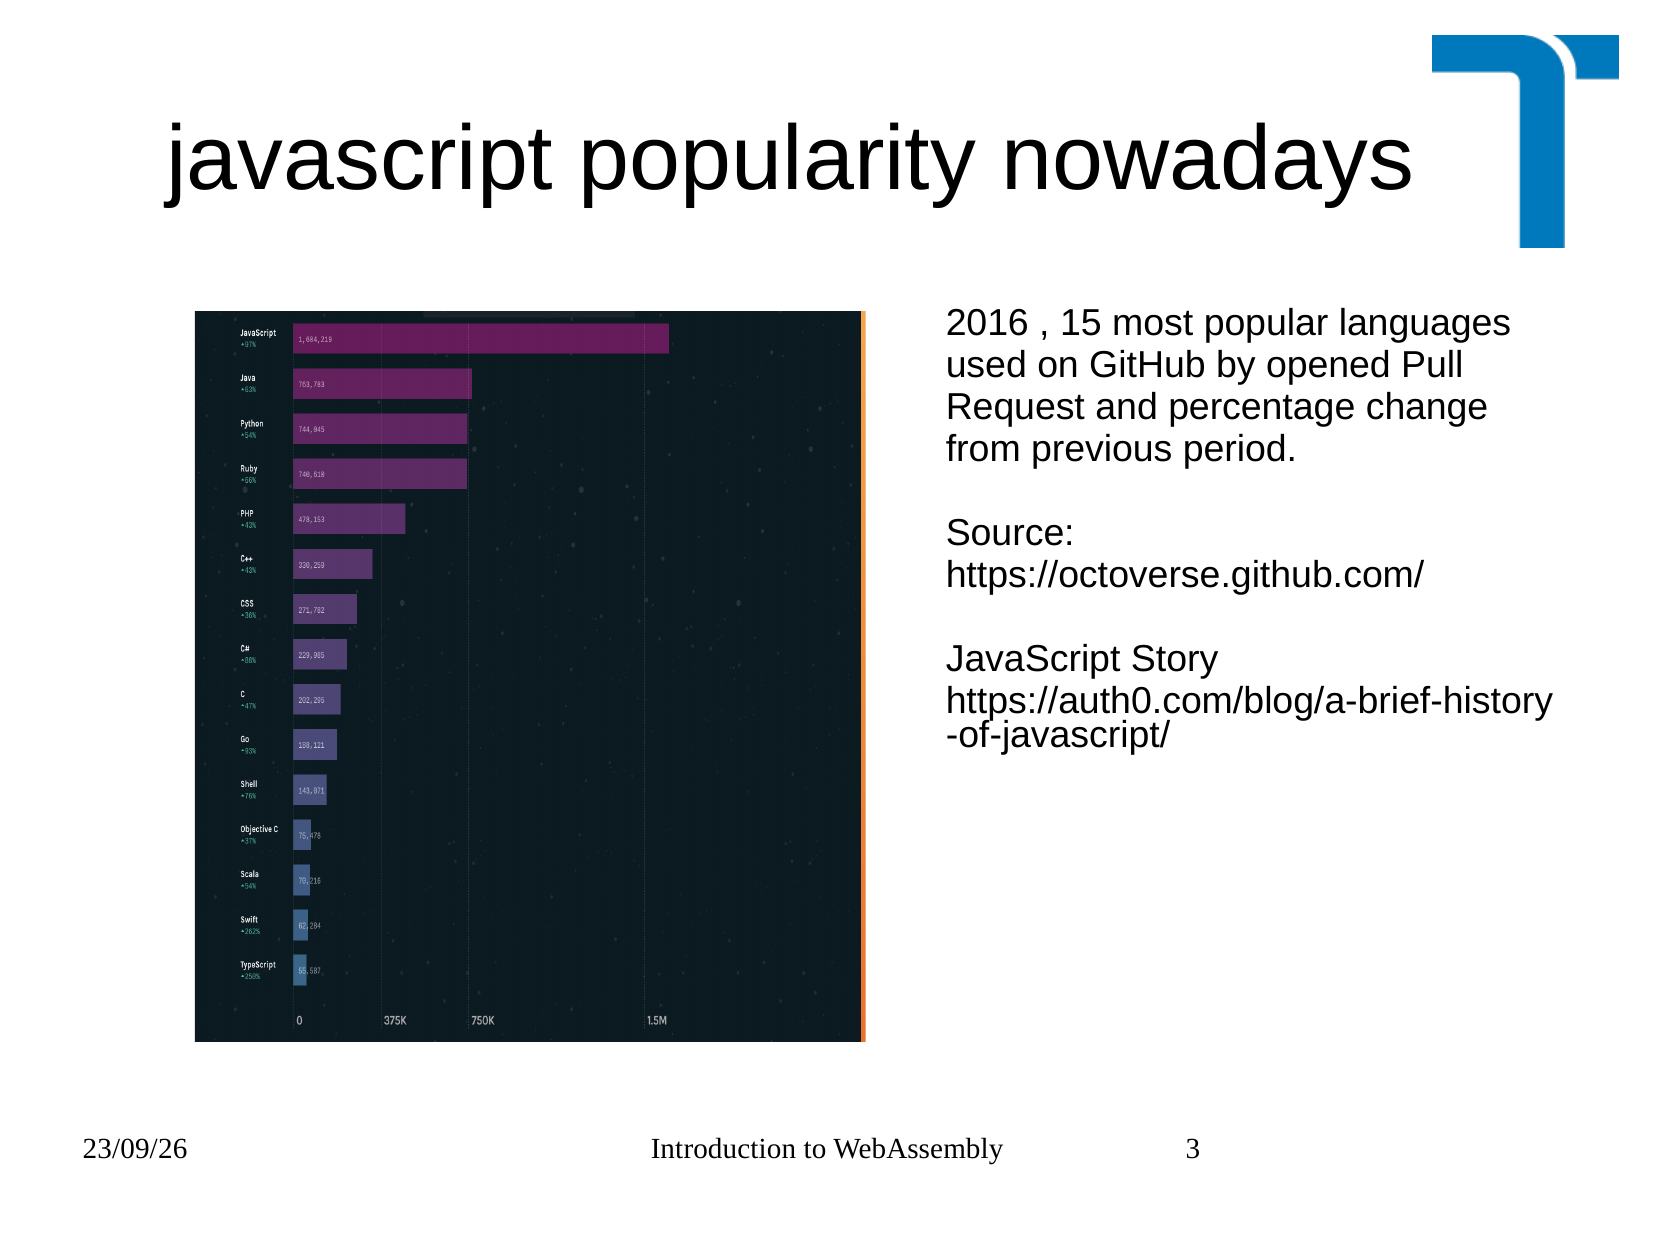

# javascript popularity nowadays
2016 , 15 most popular languages
used on GitHub by opened Pull Request and percentage change from previous period.
Source: https://octoverse.github.com/
JavaScript Story
https://auth0.com/blog/a-brief-history-of-javascript/
Introduction to WebAssembly
2